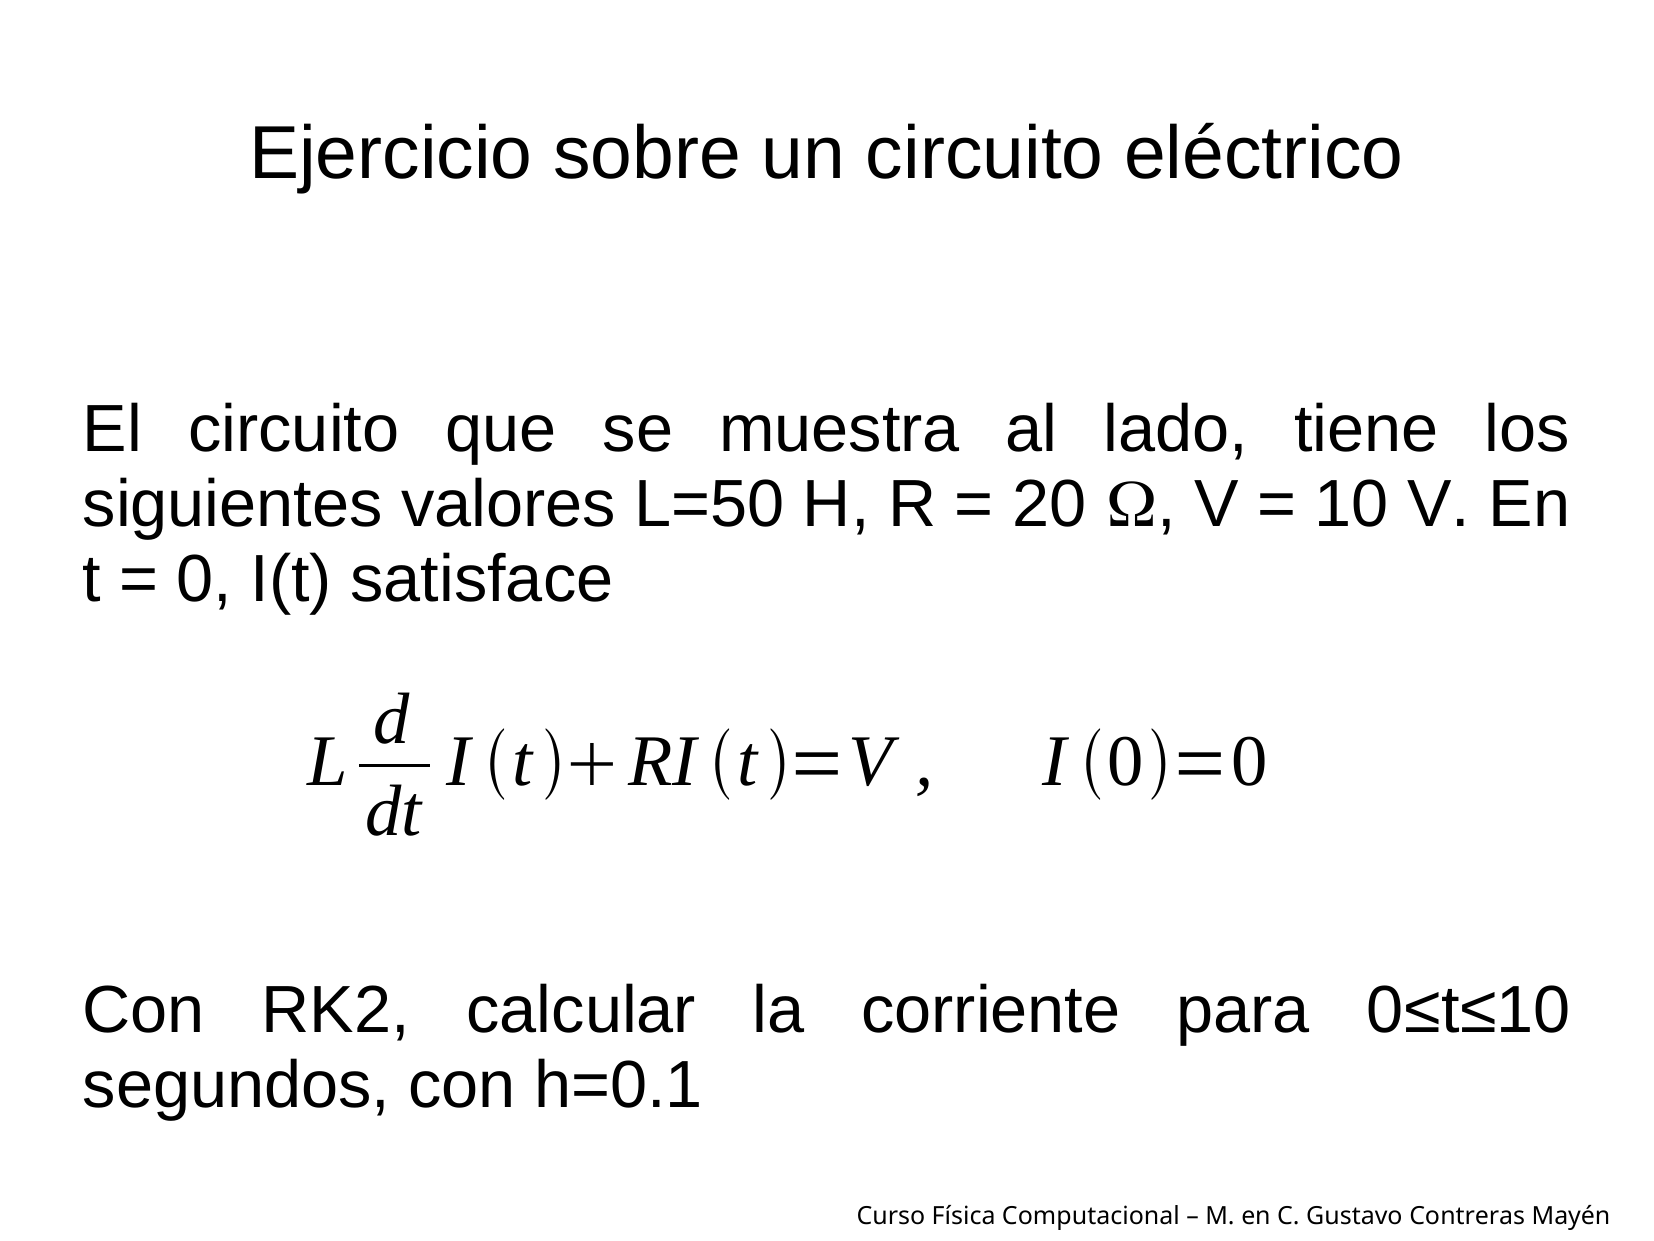

# Ejercicio sobre un circuito eléctrico
El circuito que se muestra al lado, tiene los siguientes valores L=50 H, R = 20 W, V = 10 V. En t = 0, I(t) satisface
Con RK2, calcular la corriente para 0≤t≤10 segundos, con h=0.1